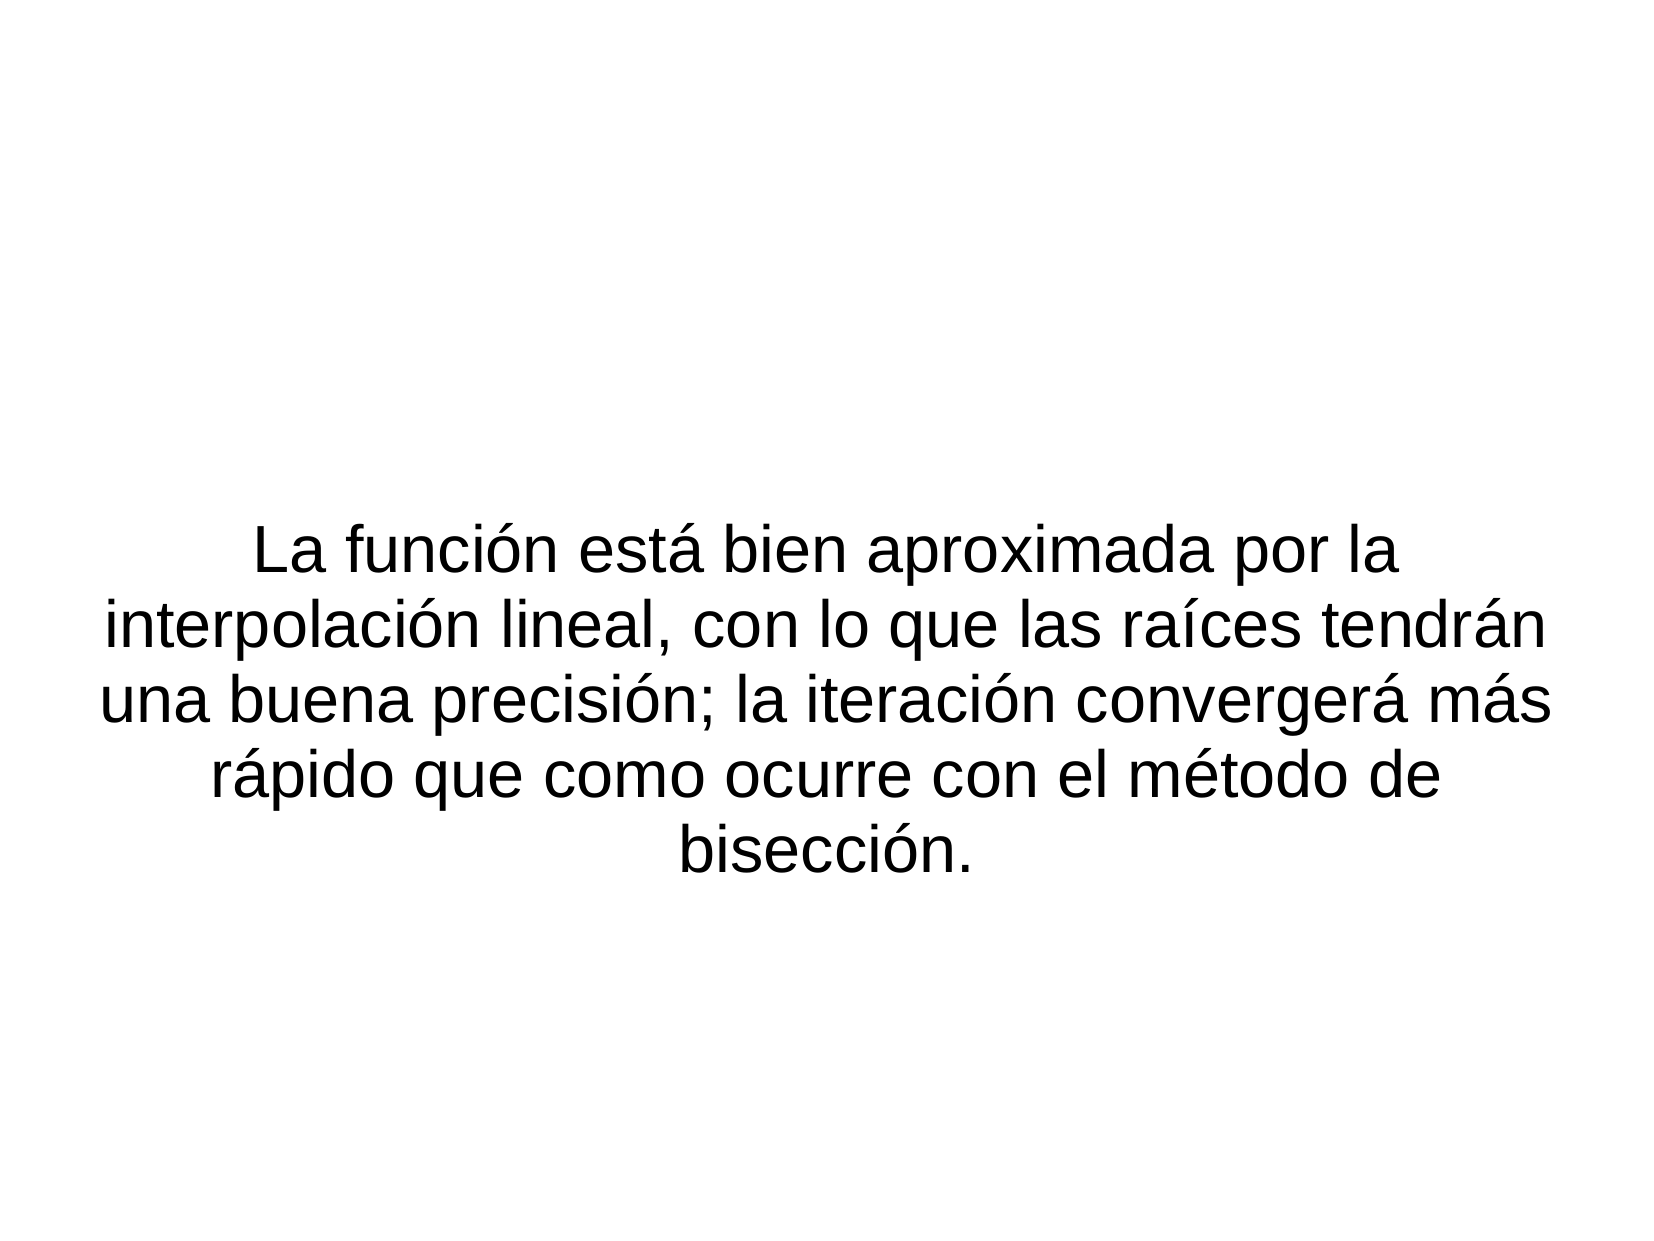

#
La función está bien aproximada por la interpolación lineal, con lo que las raíces tendrán una buena precisión; la iteración convergerá más rápido que como ocurre con el método de bisección.